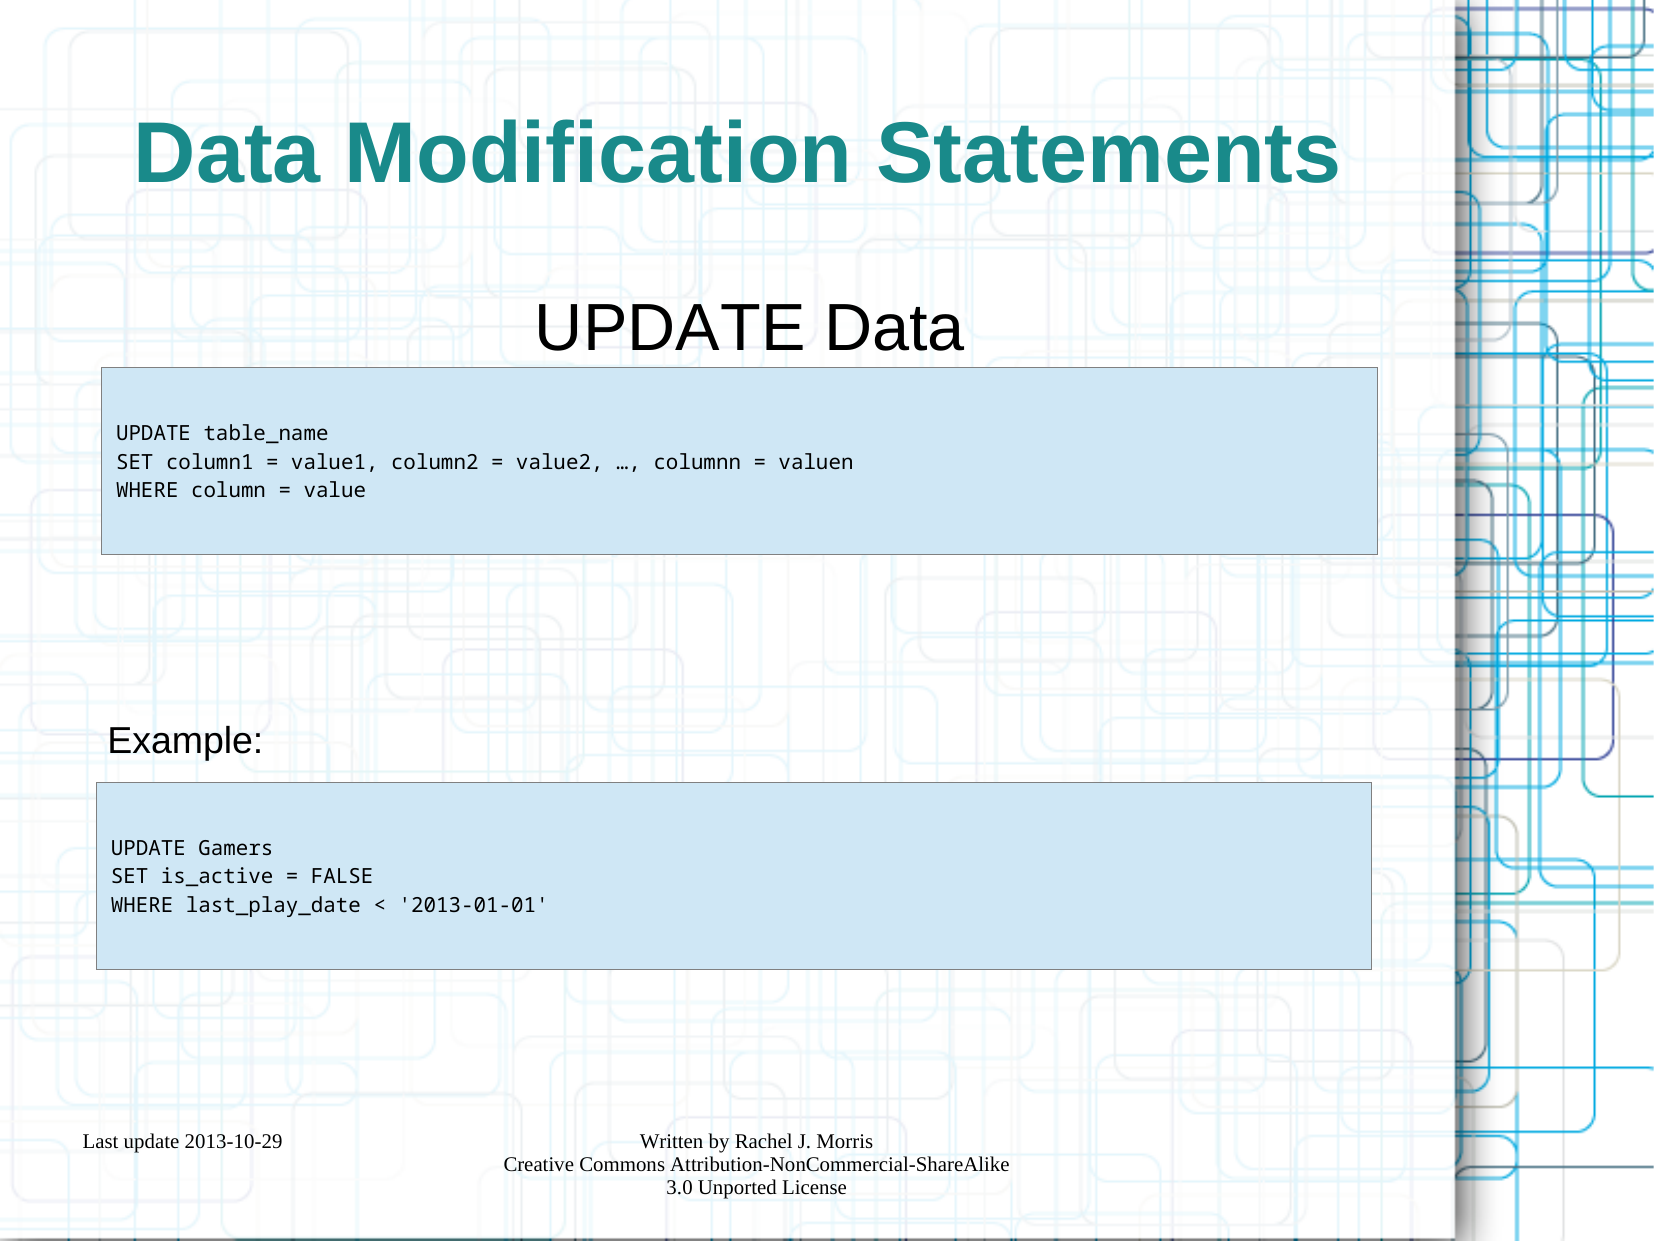

# Data Modification Statements
UPDATE Data
UPDATE table_name
SET column1 = value1, column2 = value2, …, columnn = valuen
WHERE column = value
Example:
UPDATE Gamers
SET is_active = FALSE
WHERE last_play_date < '2013-01-01'